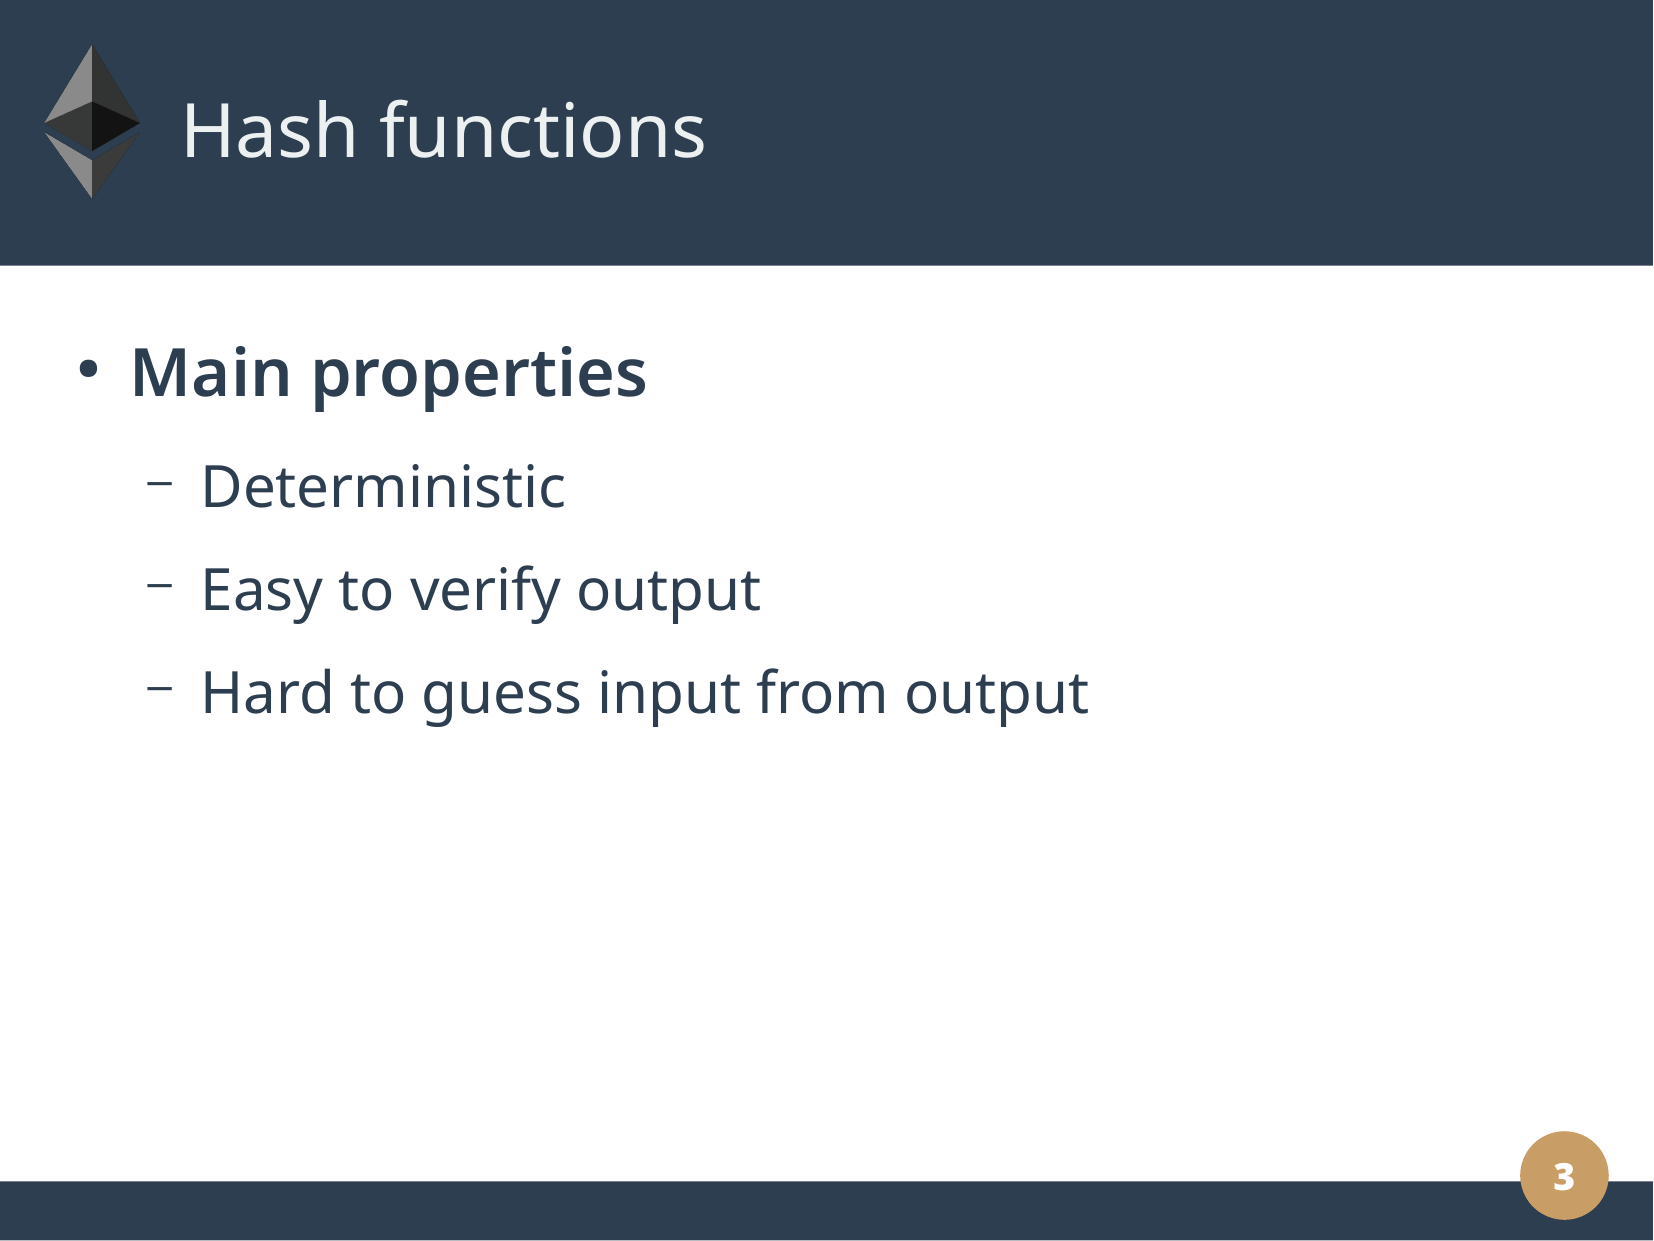

# Hash functions
Main properties
Deterministic
Easy to verify output
Hard to guess input from output
3